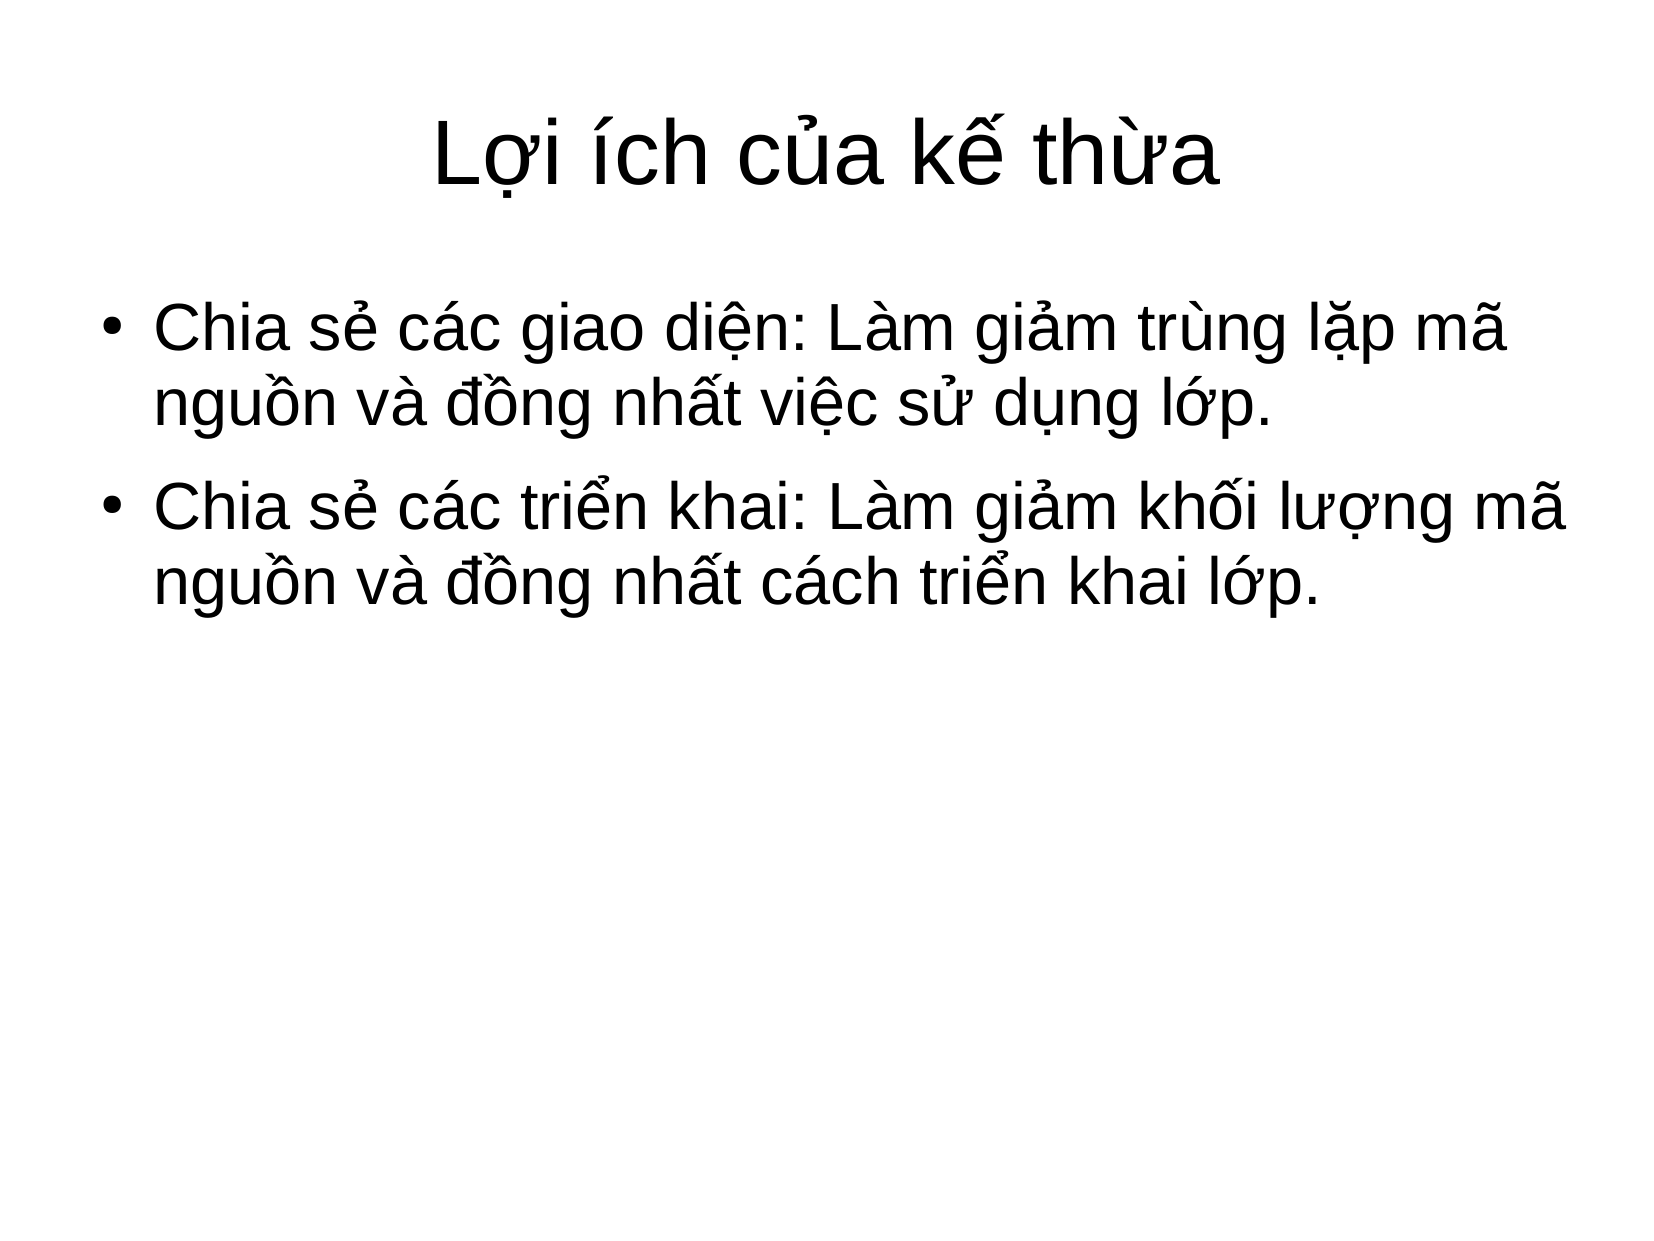

# Lợi ích của kế thừa
Chia sẻ các giao diện: Làm giảm trùng lặp mã nguồn và đồng nhất việc sử dụng lớp.
Chia sẻ các triển khai: Làm giảm khối lượng mã nguồn và đồng nhất cách triển khai lớp.